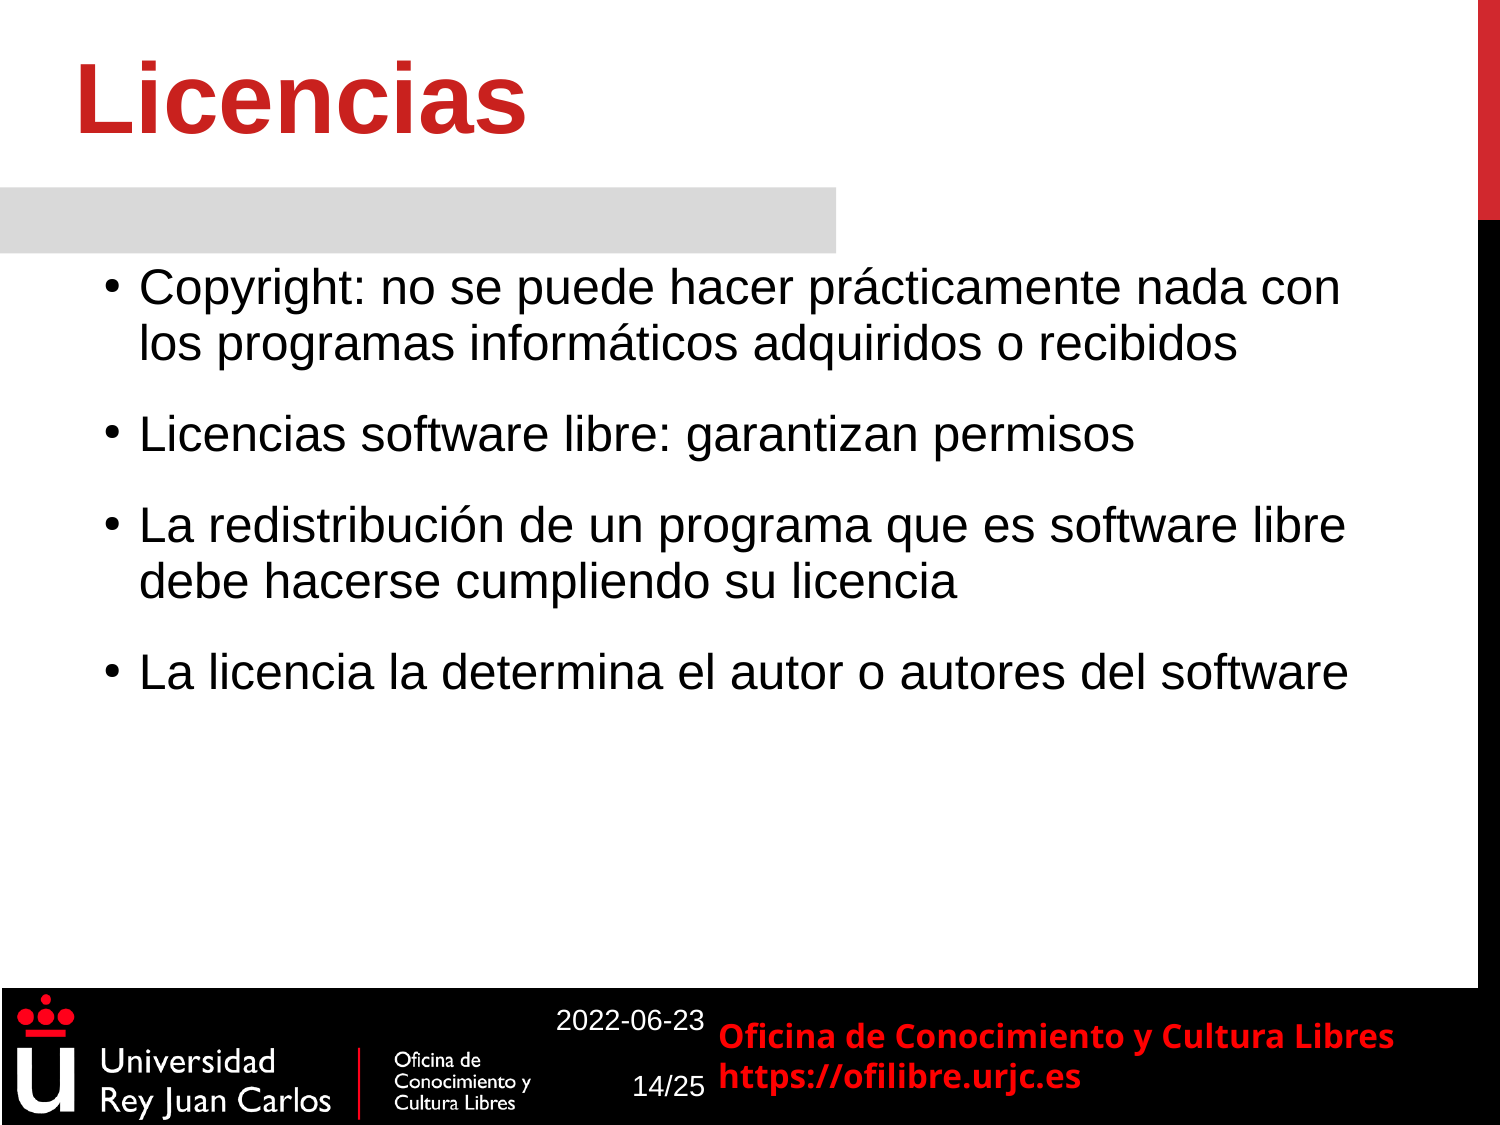

#
Licencias
Copyright: no se puede hacer prácticamente nada con los programas informáticos adquiridos o recibidos
Licencias software libre: garantizan permisos
La redistribución de un programa que es software libre debe hacerse cumpliendo su licencia
La licencia la determina el autor o autores del software